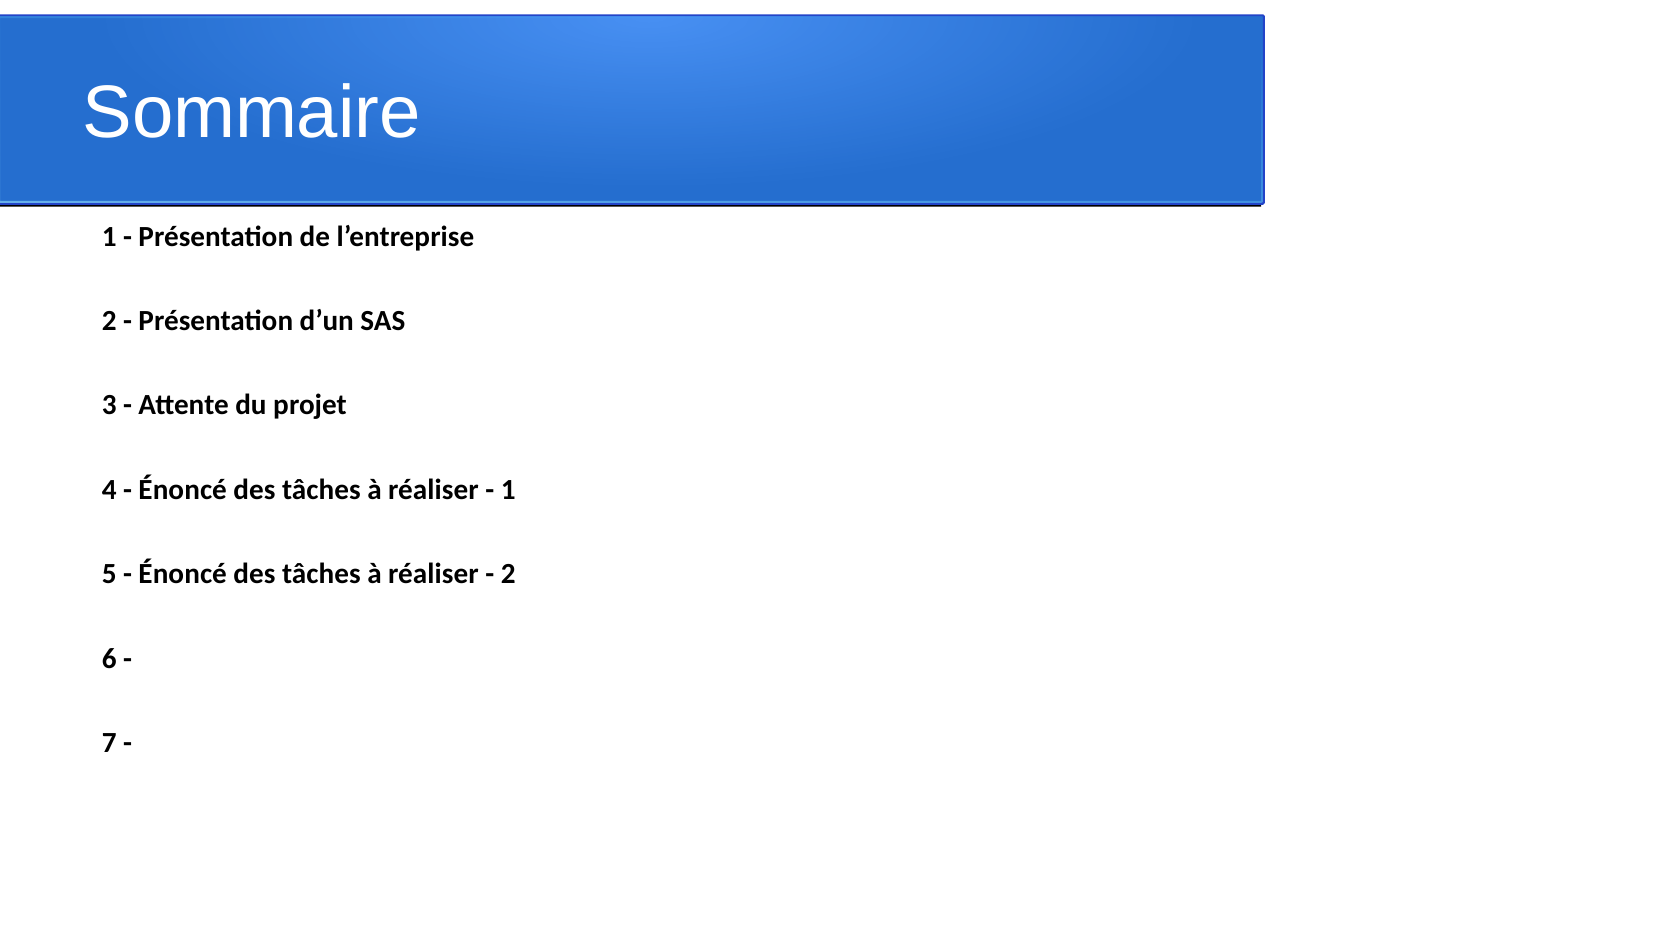

# Sommaire
1 - Présentation de l’entreprise
2 - Présentation d’un SAS
3 - Attente du projet
4 - Énoncé des tâches à réaliser - 1
5 - Énoncé des tâches à réaliser - 2
6 -
7 -